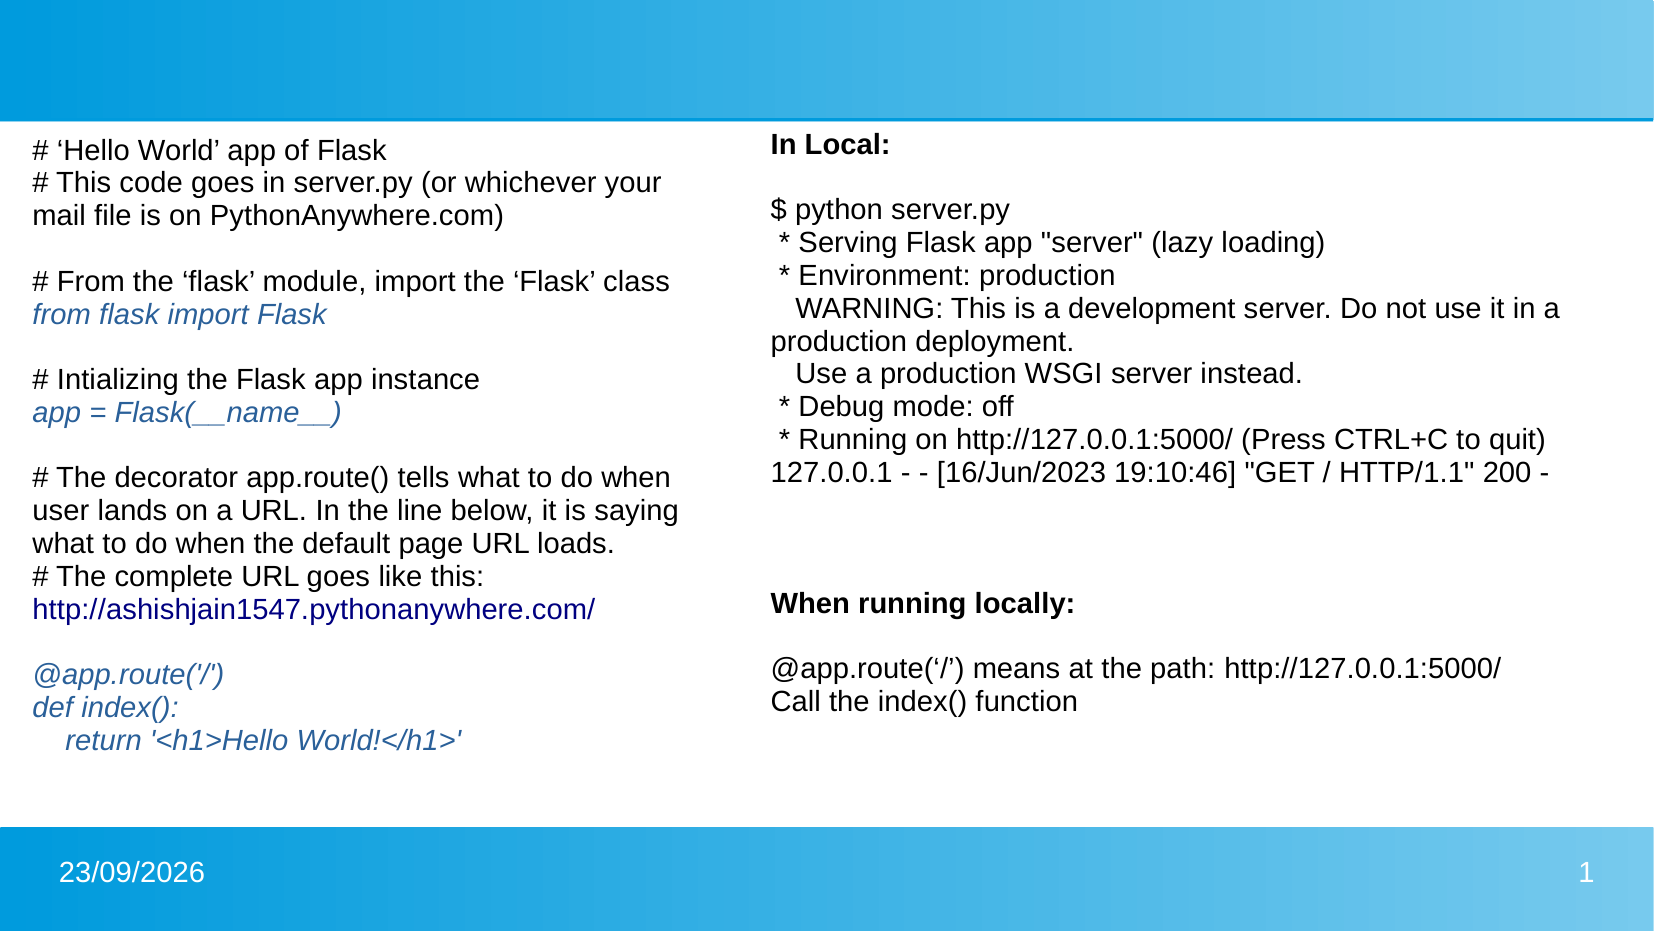

In Local:
$ python server.py
 * Serving Flask app "server" (lazy loading)
 * Environment: production
 WARNING: This is a development server. Do not use it in a production deployment.
 Use a production WSGI server instead.
 * Debug mode: off
 * Running on http://127.0.0.1:5000/ (Press CTRL+C to quit)
127.0.0.1 - - [16/Jun/2023 19:10:46] "GET / HTTP/1.1" 200 -
When running locally:
@app.route(‘/’) means at the path: http://127.0.0.1:5000/
Call the index() function
# ‘Hello World’ app of Flask
# This code goes in server.py (or whichever your mail file is on PythonAnywhere.com)
# From the ‘flask’ module, import the ‘Flask’ class
from flask import Flask
# Intializing the Flask app instance
app = Flask(__name__)
# The decorator app.route() tells what to do when user lands on a URL. In the line below, it is saying what to do when the default page URL loads.
# The complete URL goes like this: http://ashishjain1547.pythonanywhere.com/
@app.route('/')
def index():
 return '<h1>Hello World!</h1>'
1